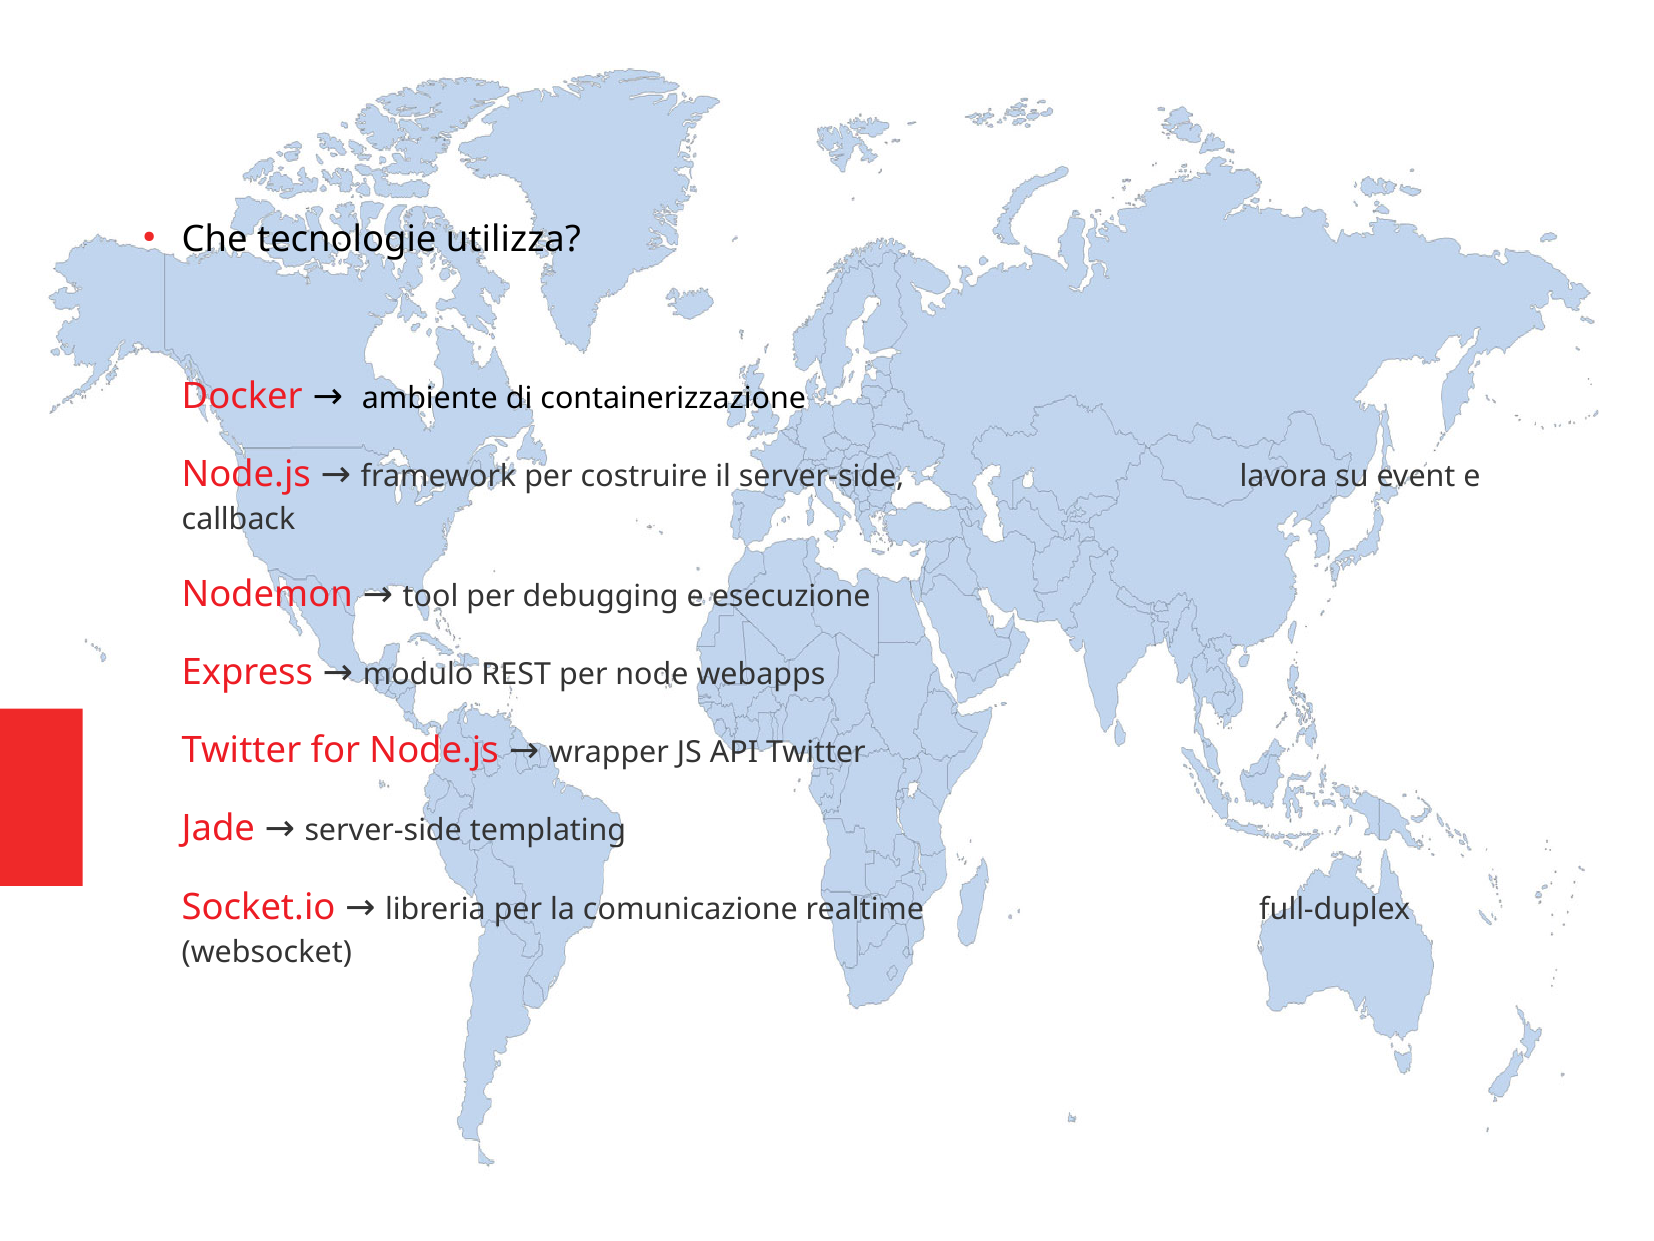

# Che tecnologie utilizza?
Docker → ambiente di containerizzazione
Node.js → framework per costruire il server-side, lavora su event e callback
Nodemon → tool per debugging e esecuzione
Express → modulo REST per node webapps
Twitter for Node.js → wrapper JS API Twitter
Jade → server-side templating
Socket.io → libreria per la comunicazione realtime full-duplex (websocket)